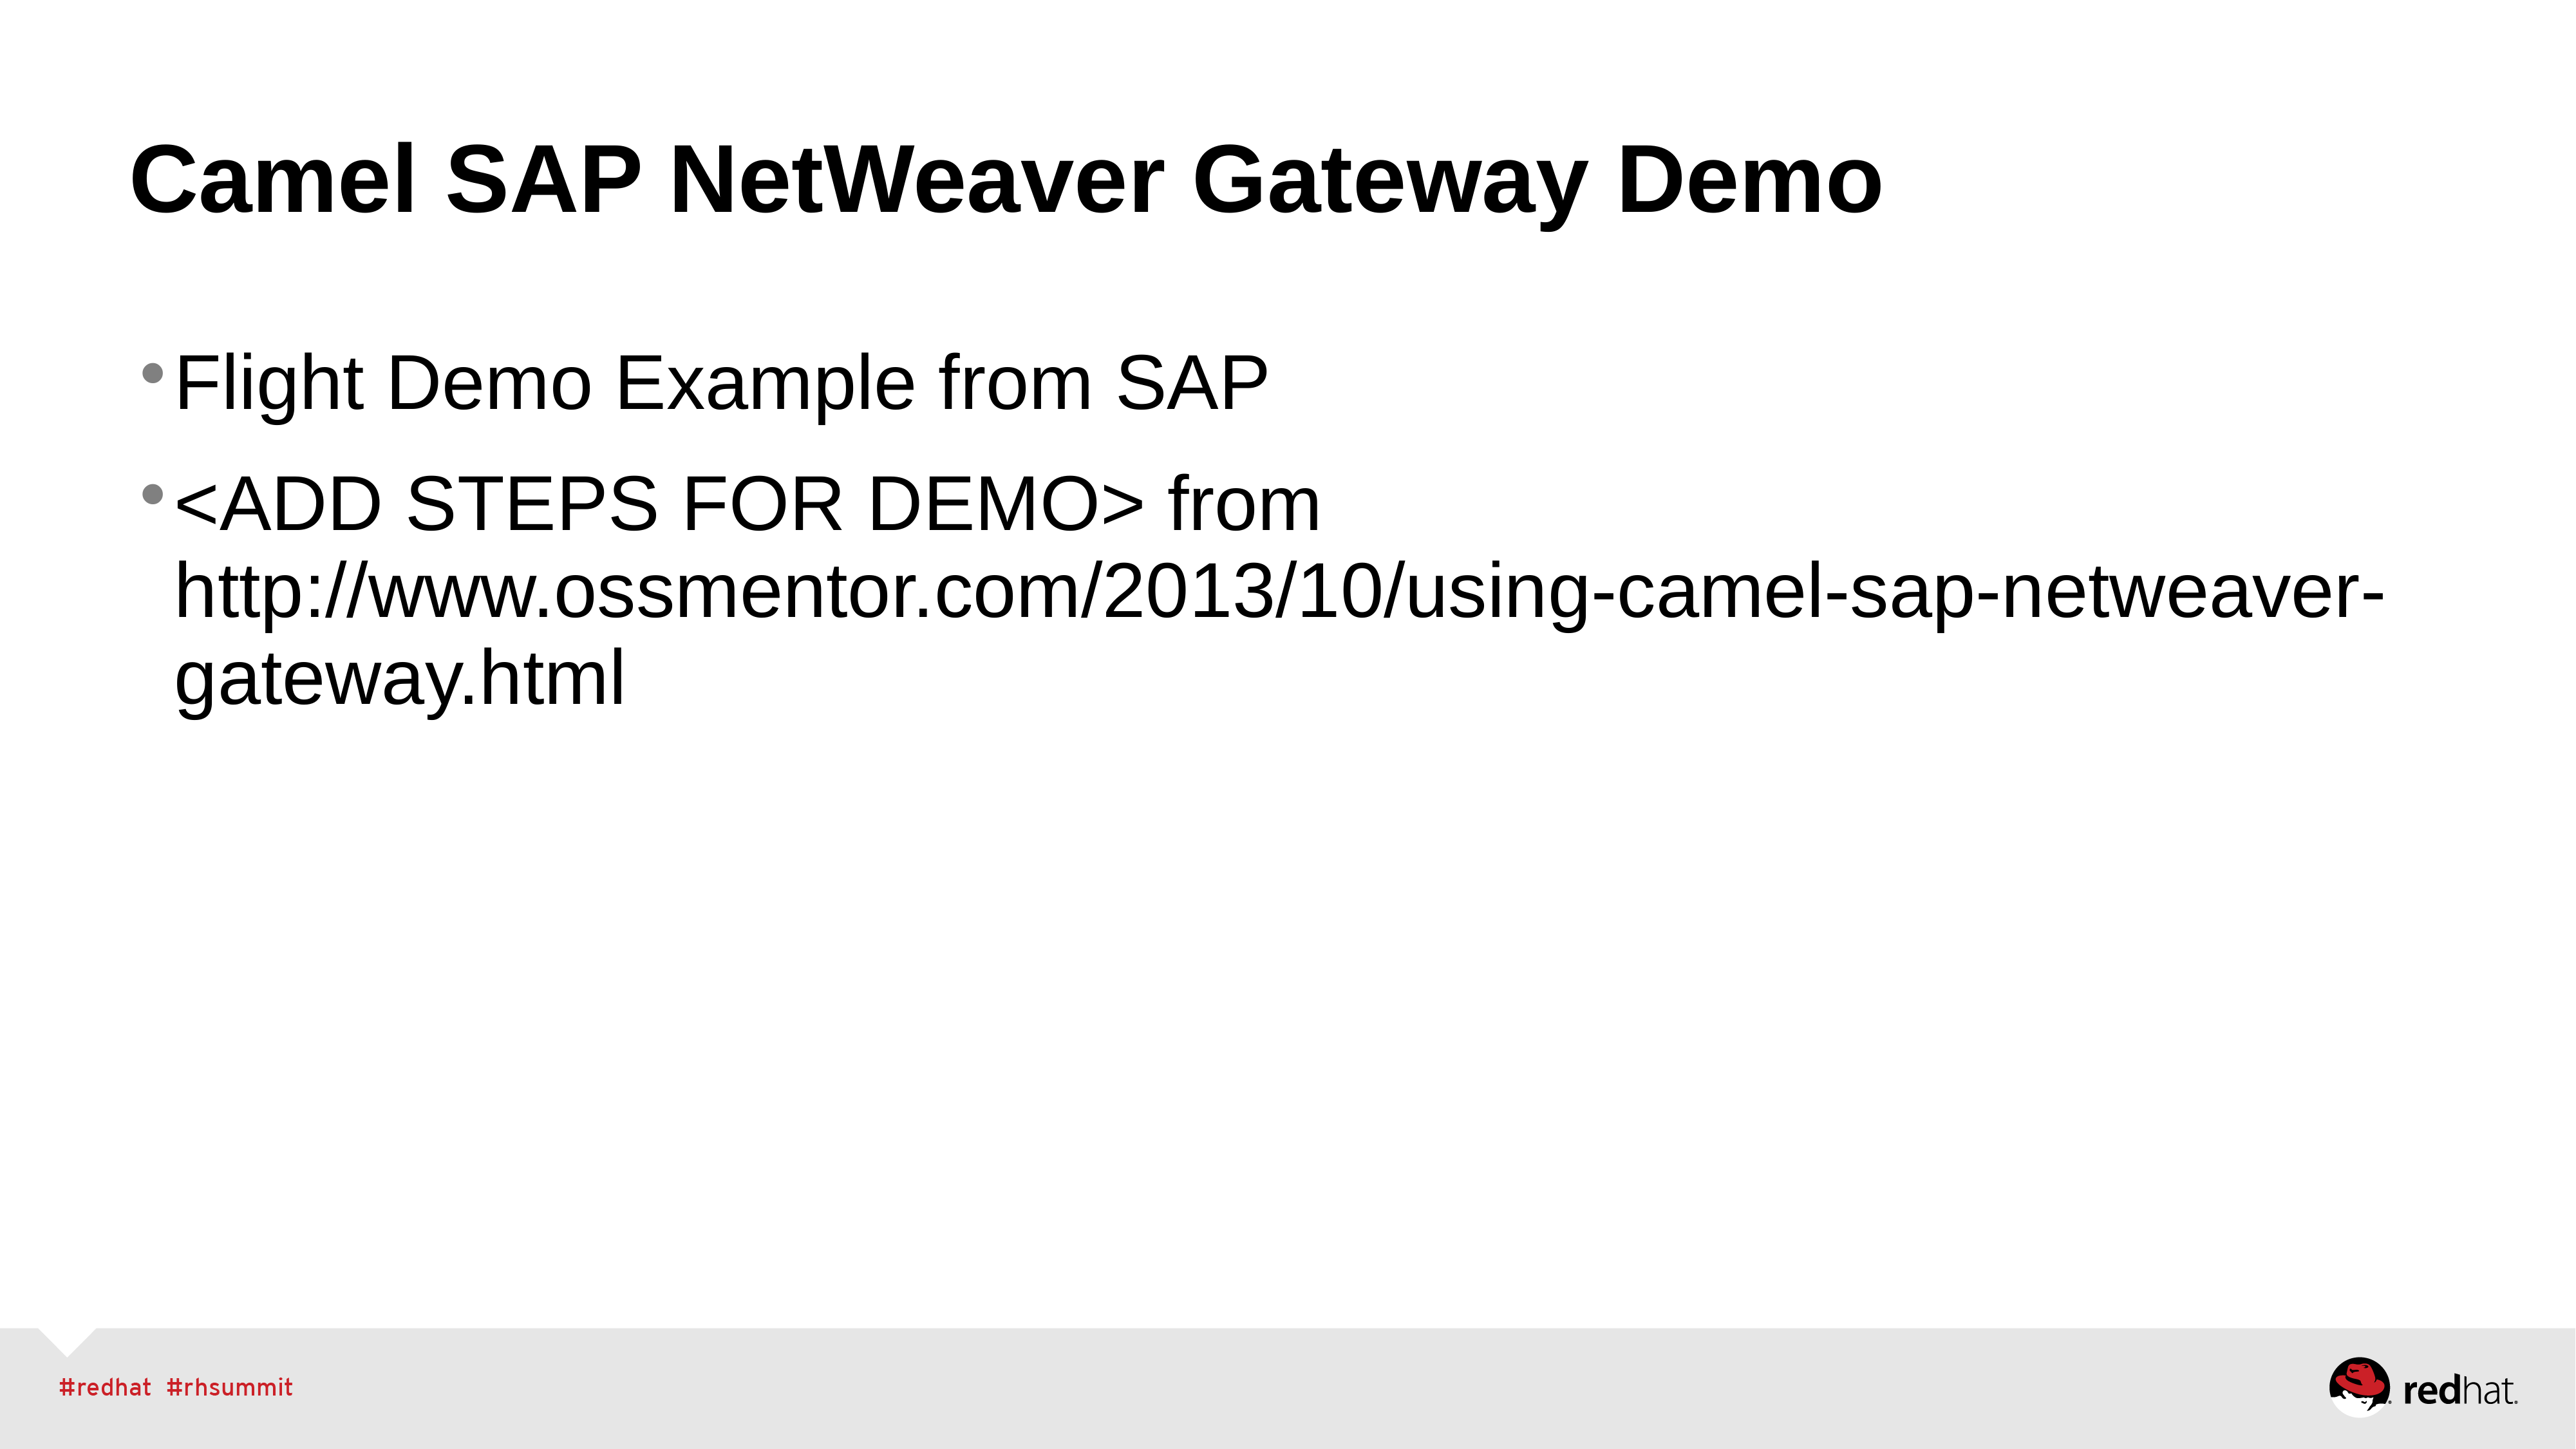

# Camel SAP NetWeaver Gateway Demo
Flight Demo Example from SAP
<ADD STEPS FOR DEMO> from http://www.ossmentor.com/2013/10/using-camel-sap-netweaver-gateway.html